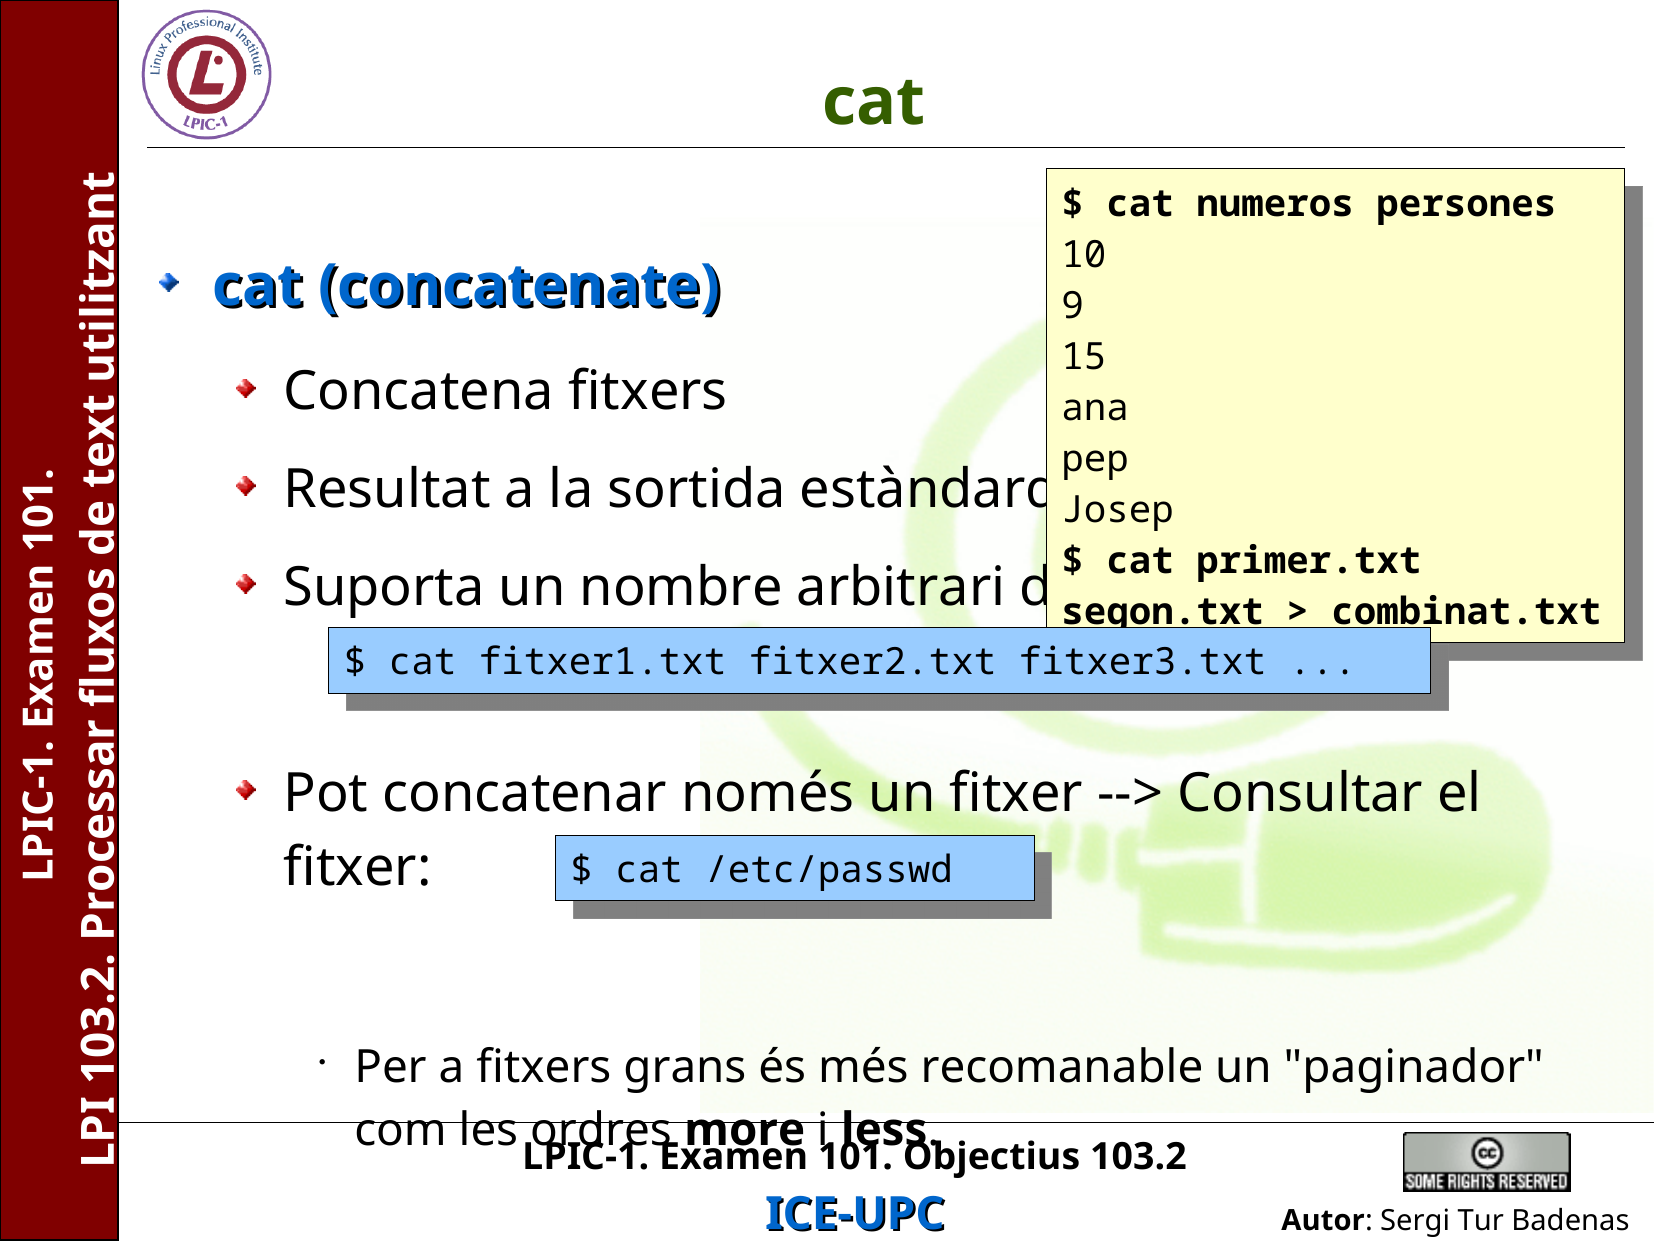

# cat
$ cat numeros persones
10
9
15
ana
pep
Josep
$ cat primer.txt segon.txt > combinat.txt
cat (concatenate)
Concatena fitxers
Resultat a la sortida estàndard
Suporta un nombre arbitrari de fitxers:
Pot concatenar només un fitxer --> Consultar el fitxer:
Per a fitxers grans és més recomanable un "paginador" com les ordres more i less.
$ cat fitxer1.txt fitxer2.txt fitxer3.txt ...
$ cat /etc/passwd